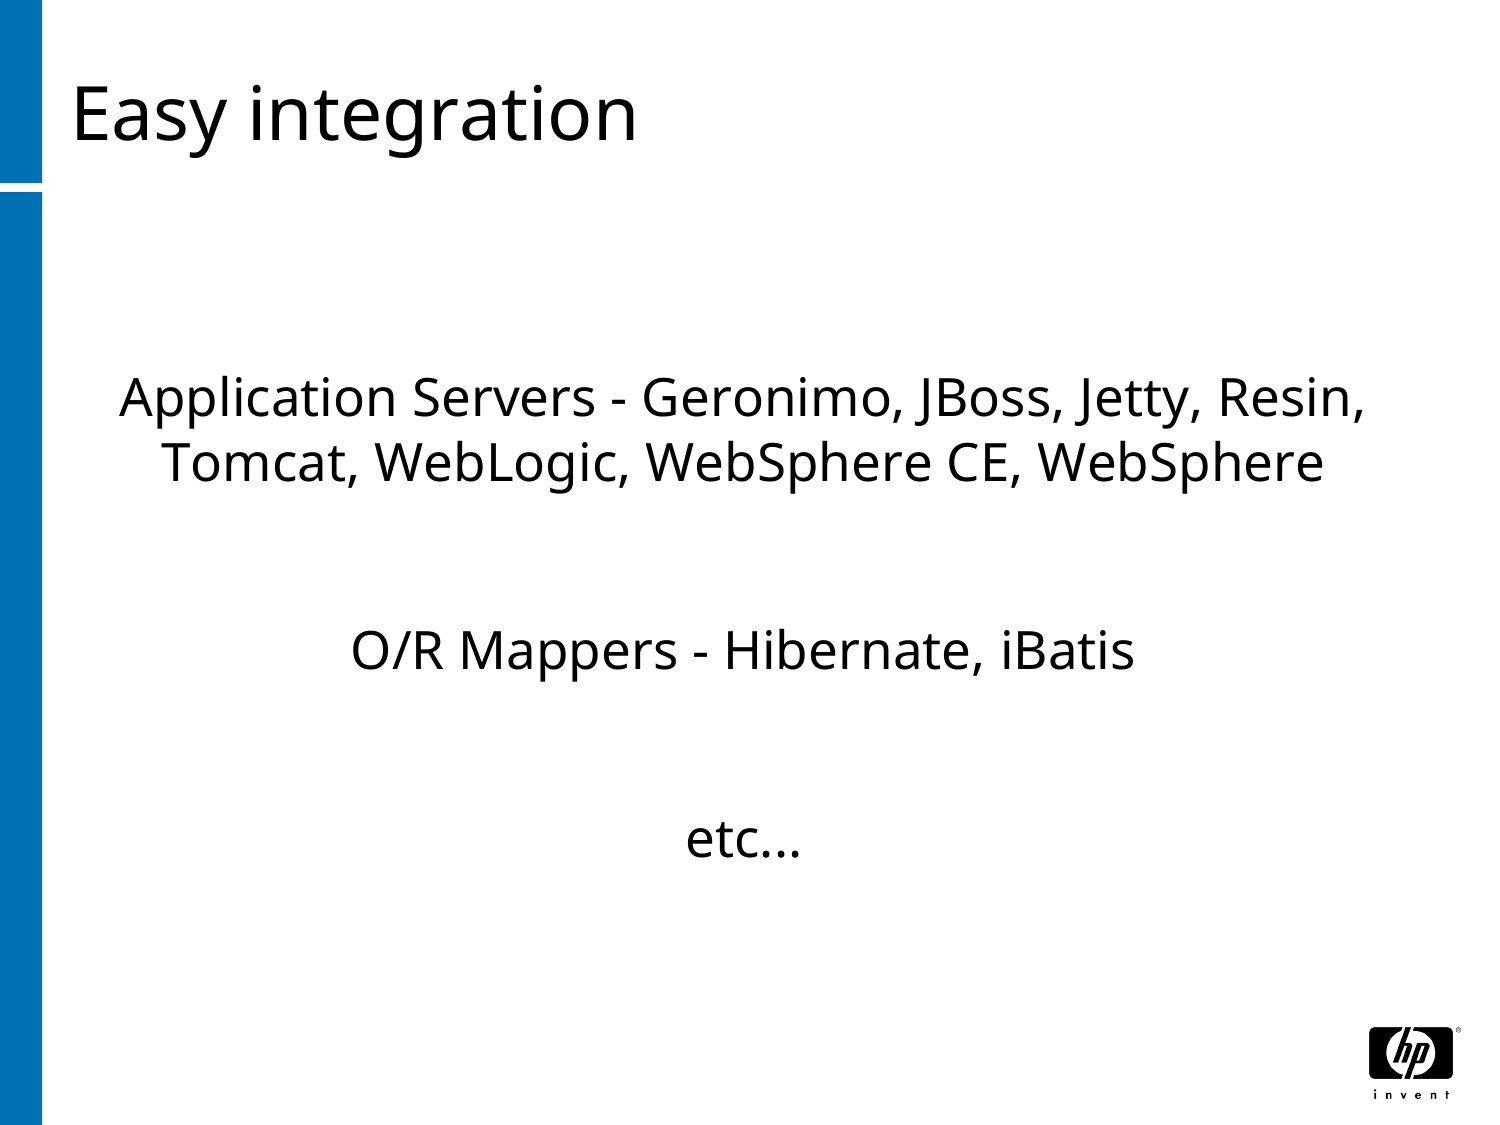

# Easy integration
Application Servers - Geronimo, JBoss, Jetty, Resin, Tomcat, WebLogic, WebSphere CE, WebSphere
O/R Mappers - Hibernate, iBatis
etc...